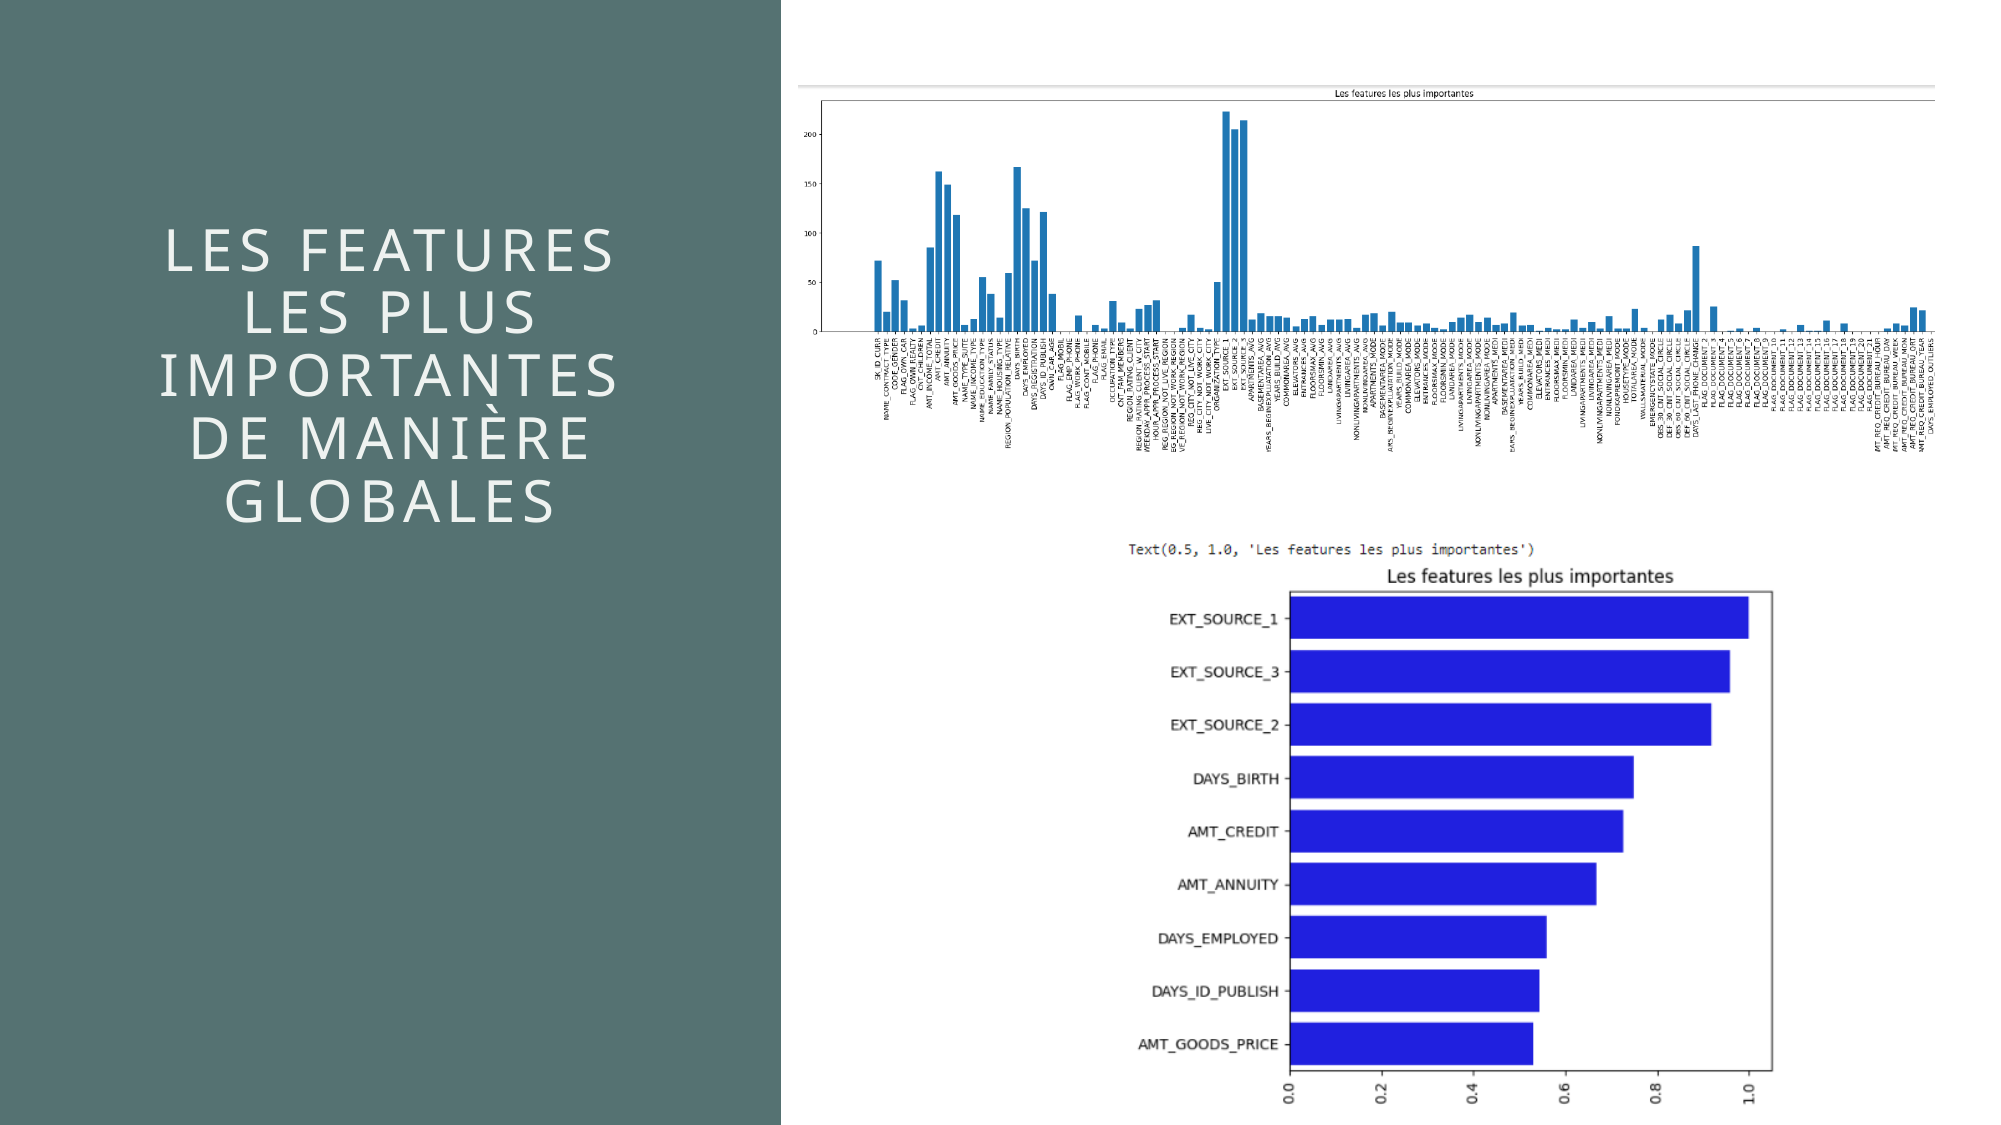

# Les Features les plus importantes de manière globales